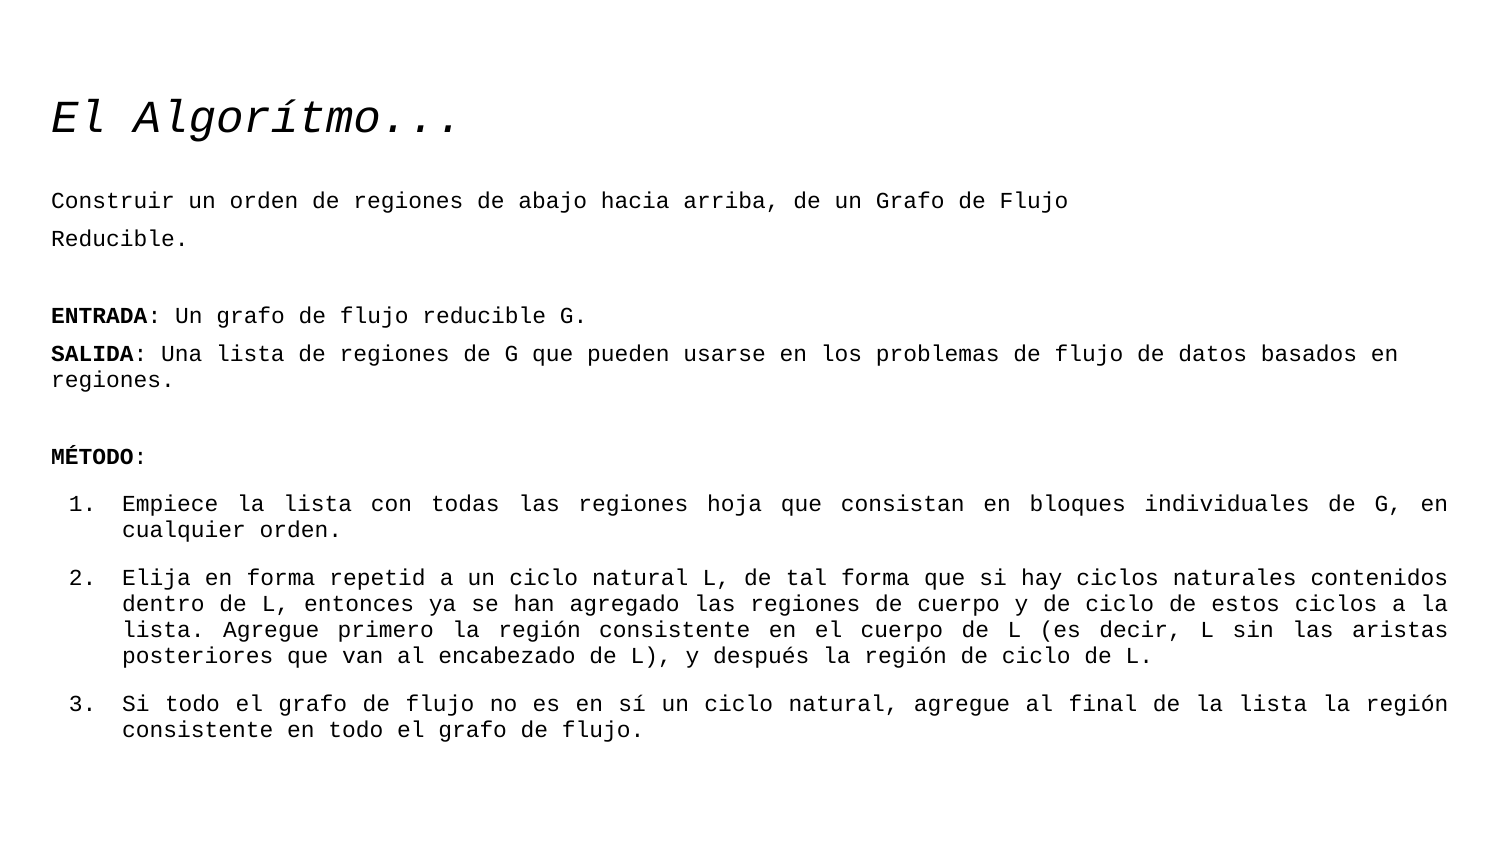

# El Algorítmo...
Construir un orden de regiones de abajo hacia arriba, de un Grafo de Flujo
Reducible.
ENTRADA: Un grafo de flujo reducible G.
SALIDA: Una lista de regiones de G que pueden usarse en los problemas de flujo de datos basados en regiones.
MÉTODO:
Empiece la lista con todas las regiones hoja que consistan en bloques individuales de G, en cualquier orden.
Elija en forma repetid a un ciclo natural L, de tal forma que si hay ciclos naturales contenidos dentro de L, entonces ya se han agregado las regiones de cuerpo y de ciclo de estos ciclos a la lista. Agregue primero la región consistente en el cuerpo de L (es decir, L sin las aristas posteriores que van al encabezado de L), y después la región de ciclo de L.
Si todo el grafo de flujo no es en sí un ciclo natural, agregue al final de la lista la región consistente en todo el grafo de flujo.